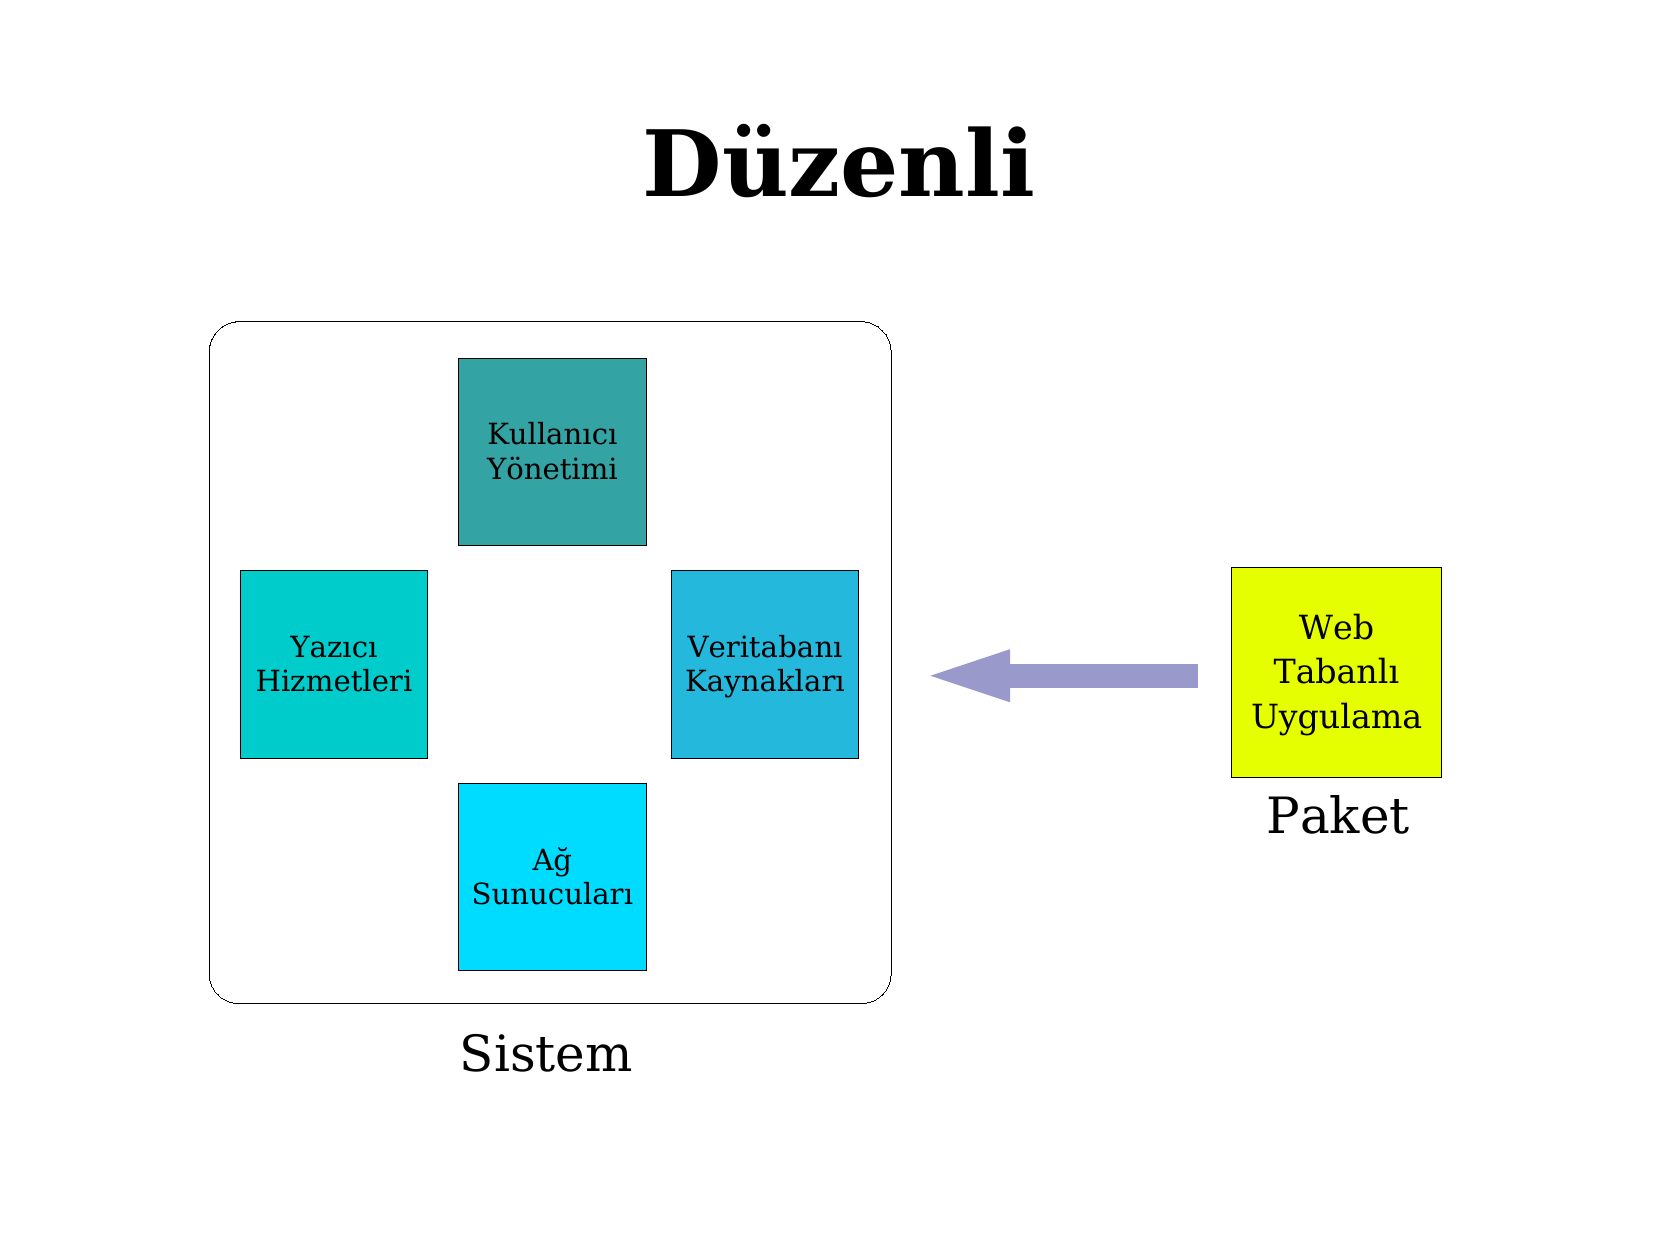

Düzenli
Kullanıcı
Yönetimi
Web
Tabanlı
Uygulama
Yazıcı
Hizmetleri
Veritabanı
Kaynakları
Ağ
Sunucuları
Paket
Sistem